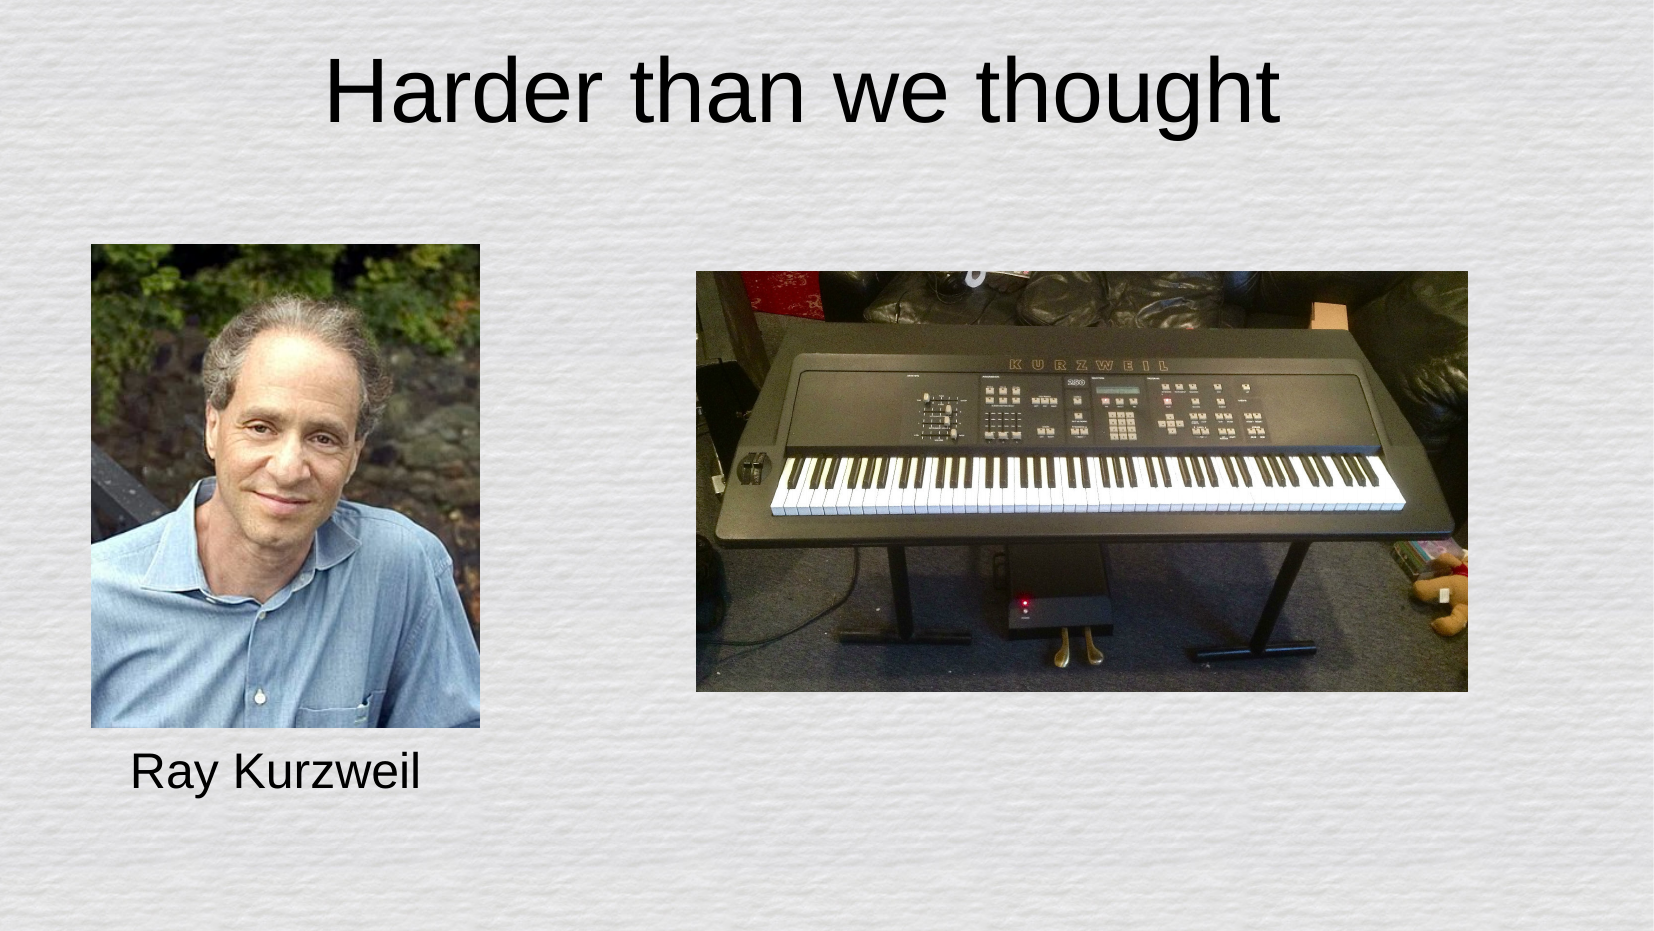

# Harder than we thought
Ray Kurzweil